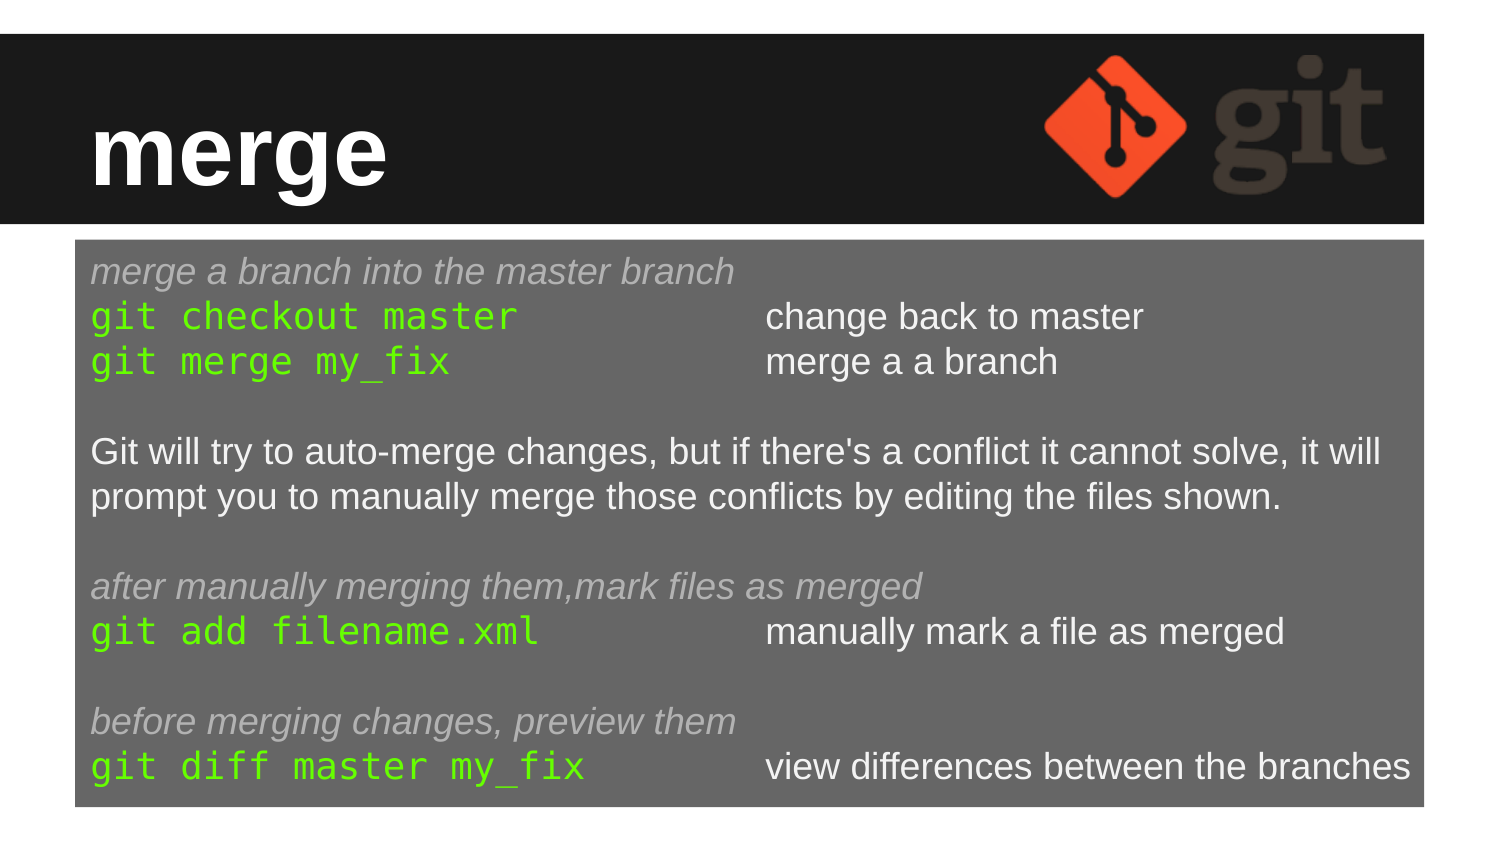

merge
merge a branch into the master branch
git checkout master				change back to master
git merge my_fix					merge a a branch
Git will try to auto-merge changes, but if there's a conflict it cannot solve, it will
prompt you to manually merge those conflicts by editing the files shown.
after manually merging them,mark files as merged
git add filename.xml			manually mark a file as merged
before merging changes, preview them
git diff master my_fix			view differences between the branches